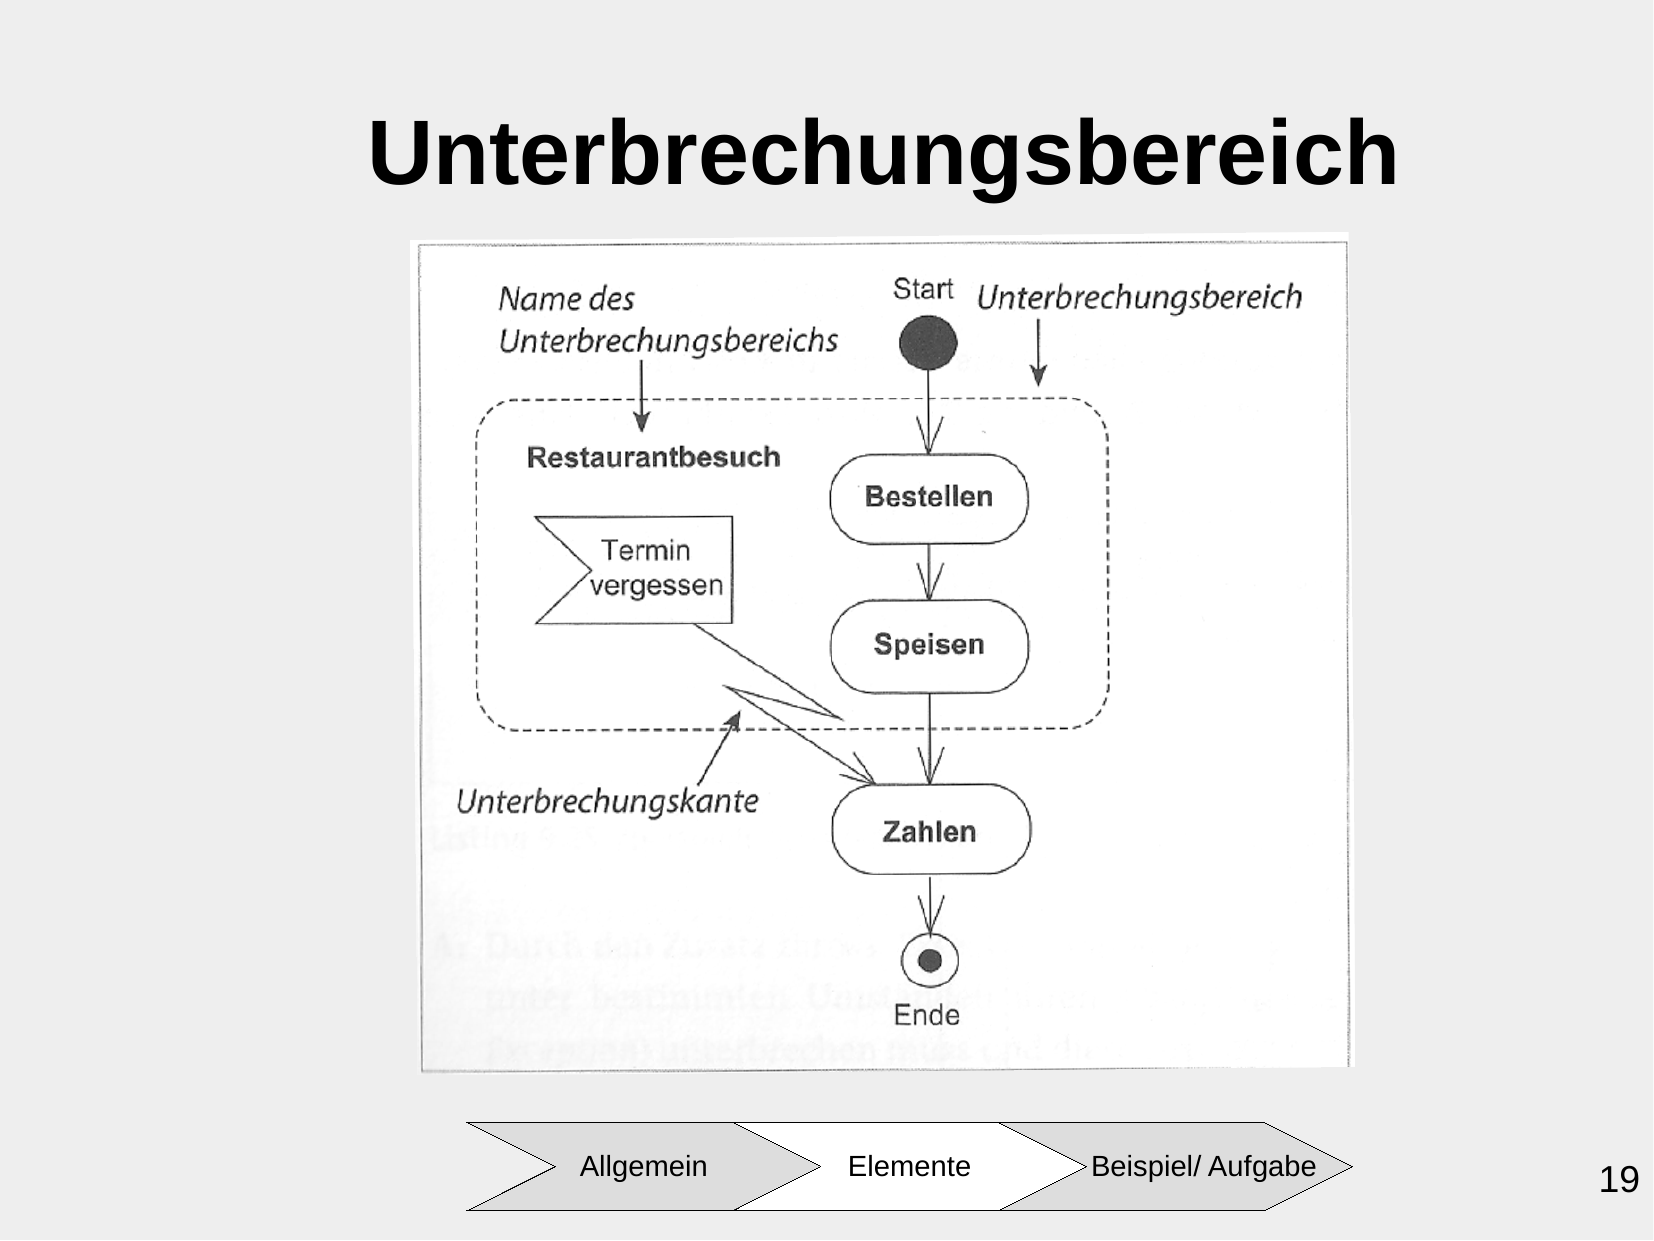

# Unterbrechungsbereich
Allgemein
Allgemein
Elemente
 Beispiel/ Aufgabe
Elemente
 Beispiel/ Aufgabe